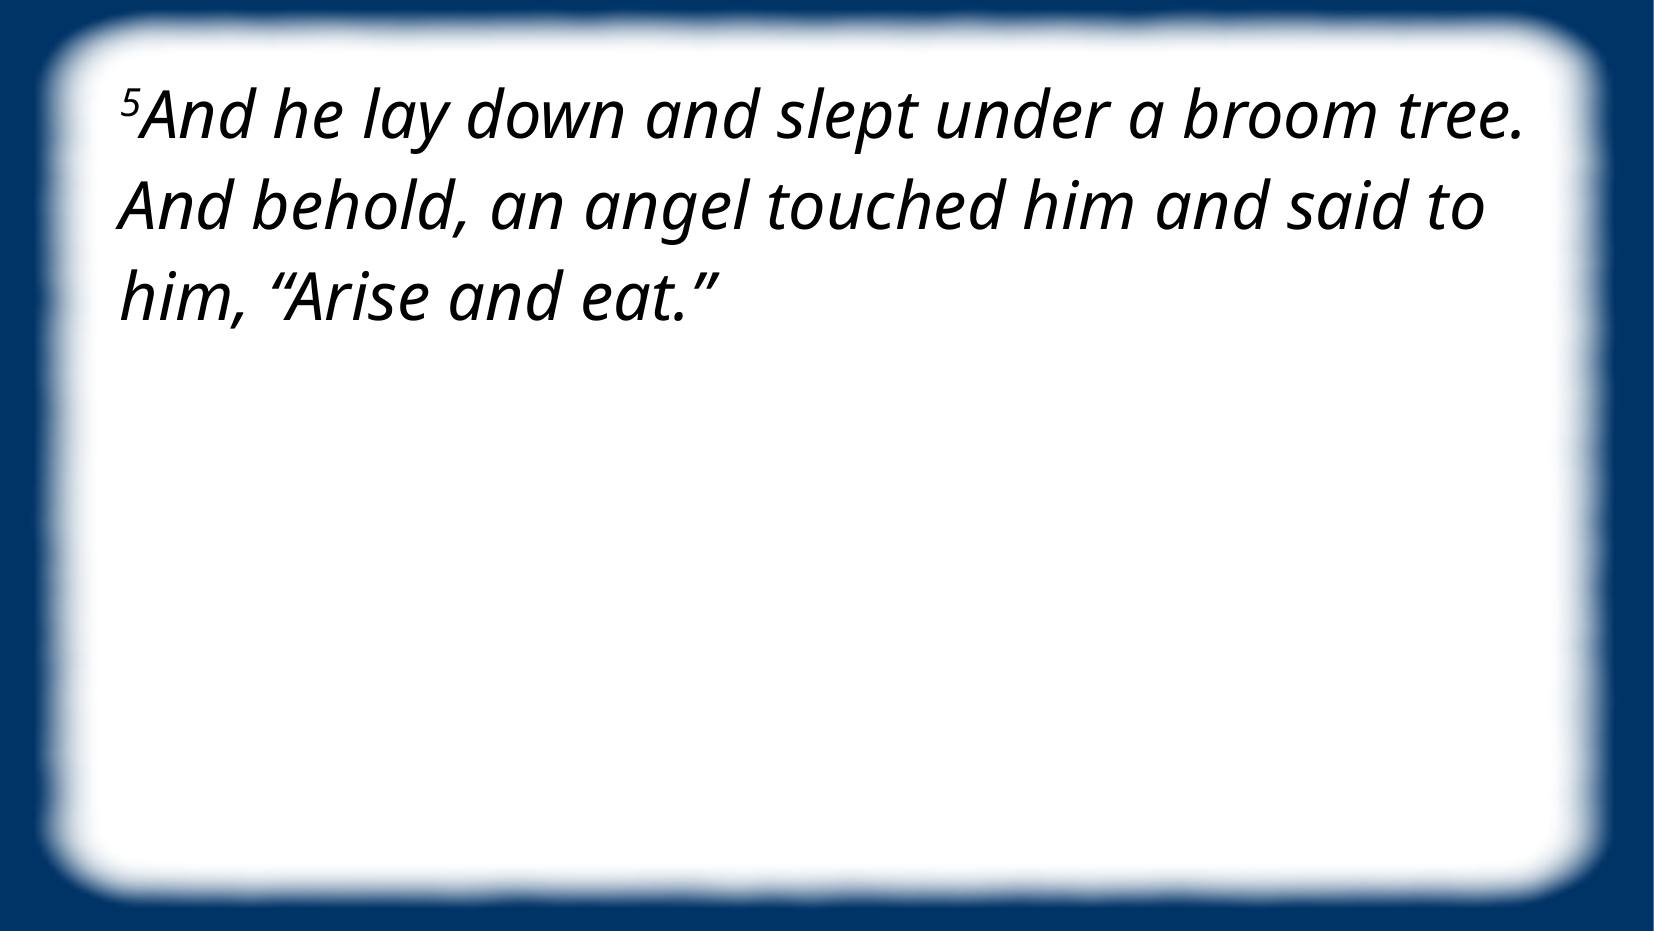

5And he lay down and slept under a broom tree. And behold, an angel touched him and said to him, “Arise and eat.”